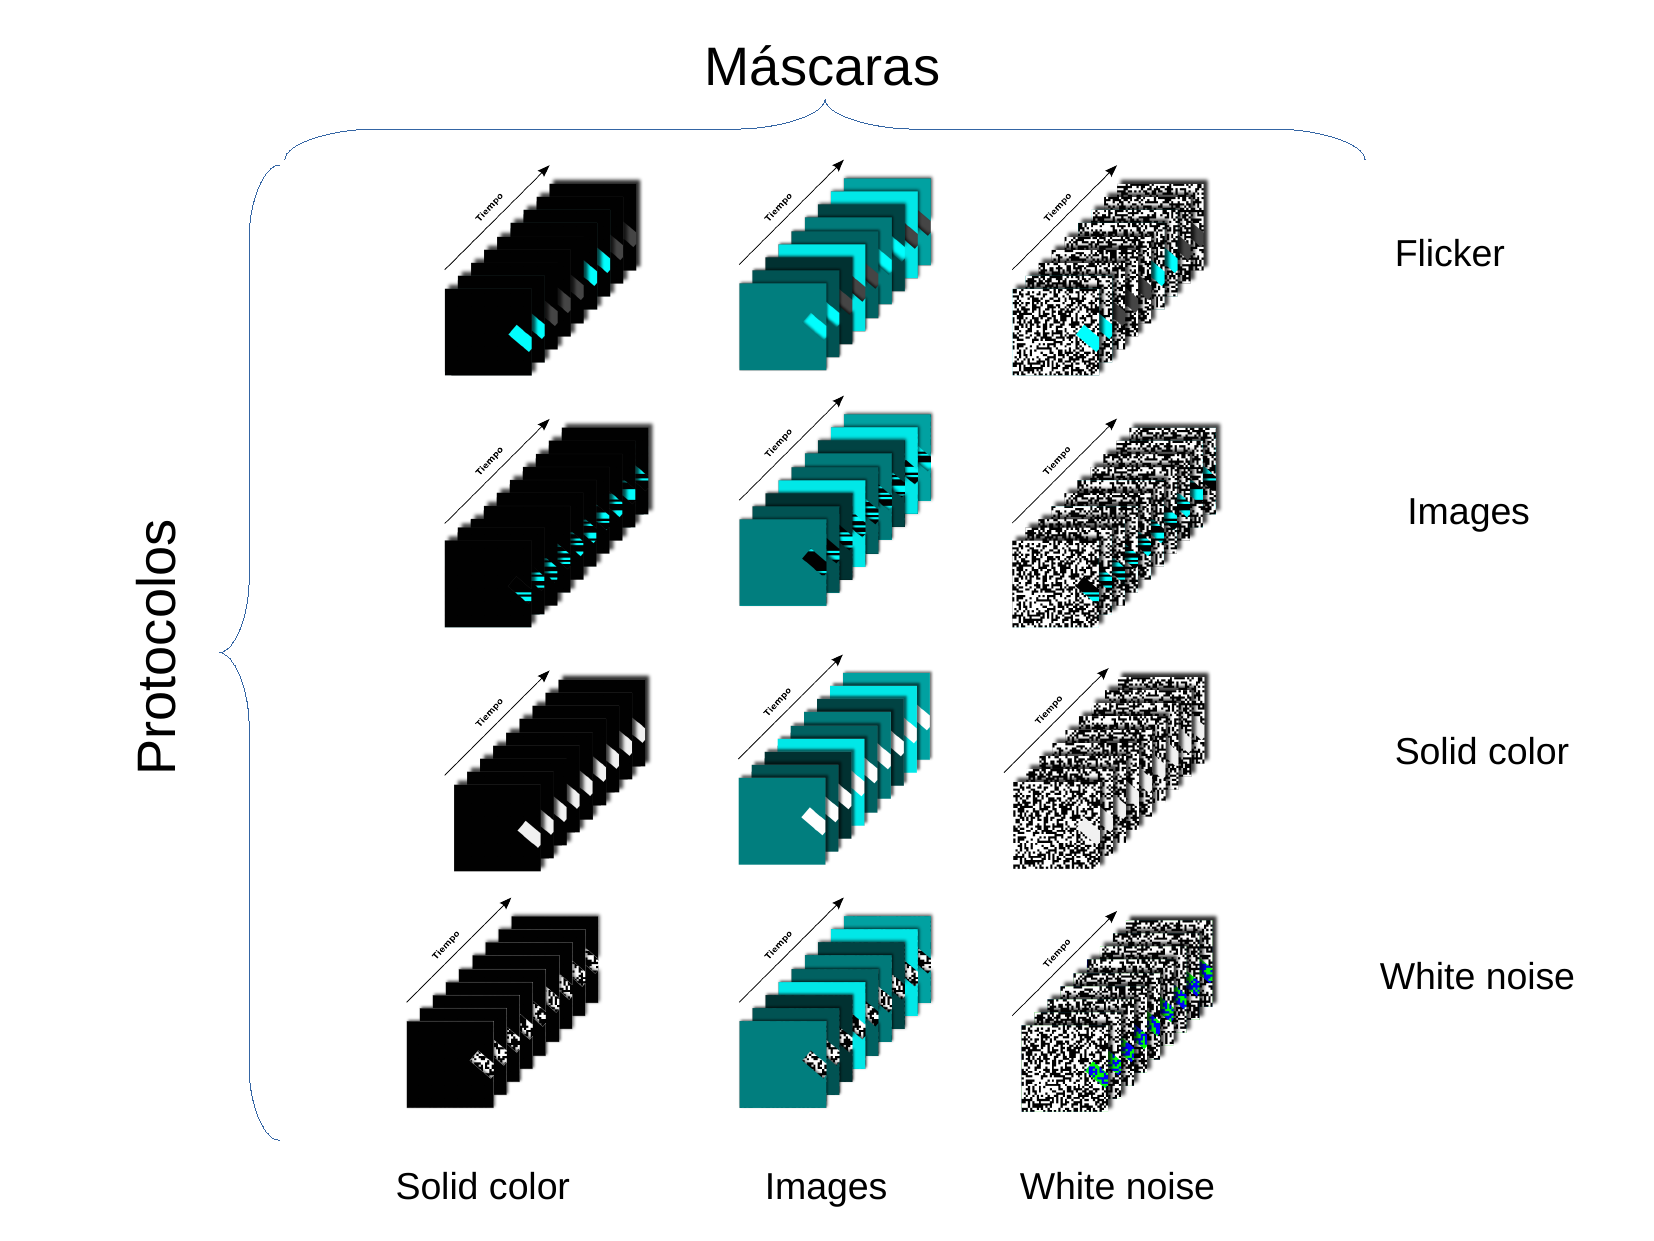

Máscaras
Flicker
Images
Protocolos
Solid color
White noise
Solid color
Images
White noise